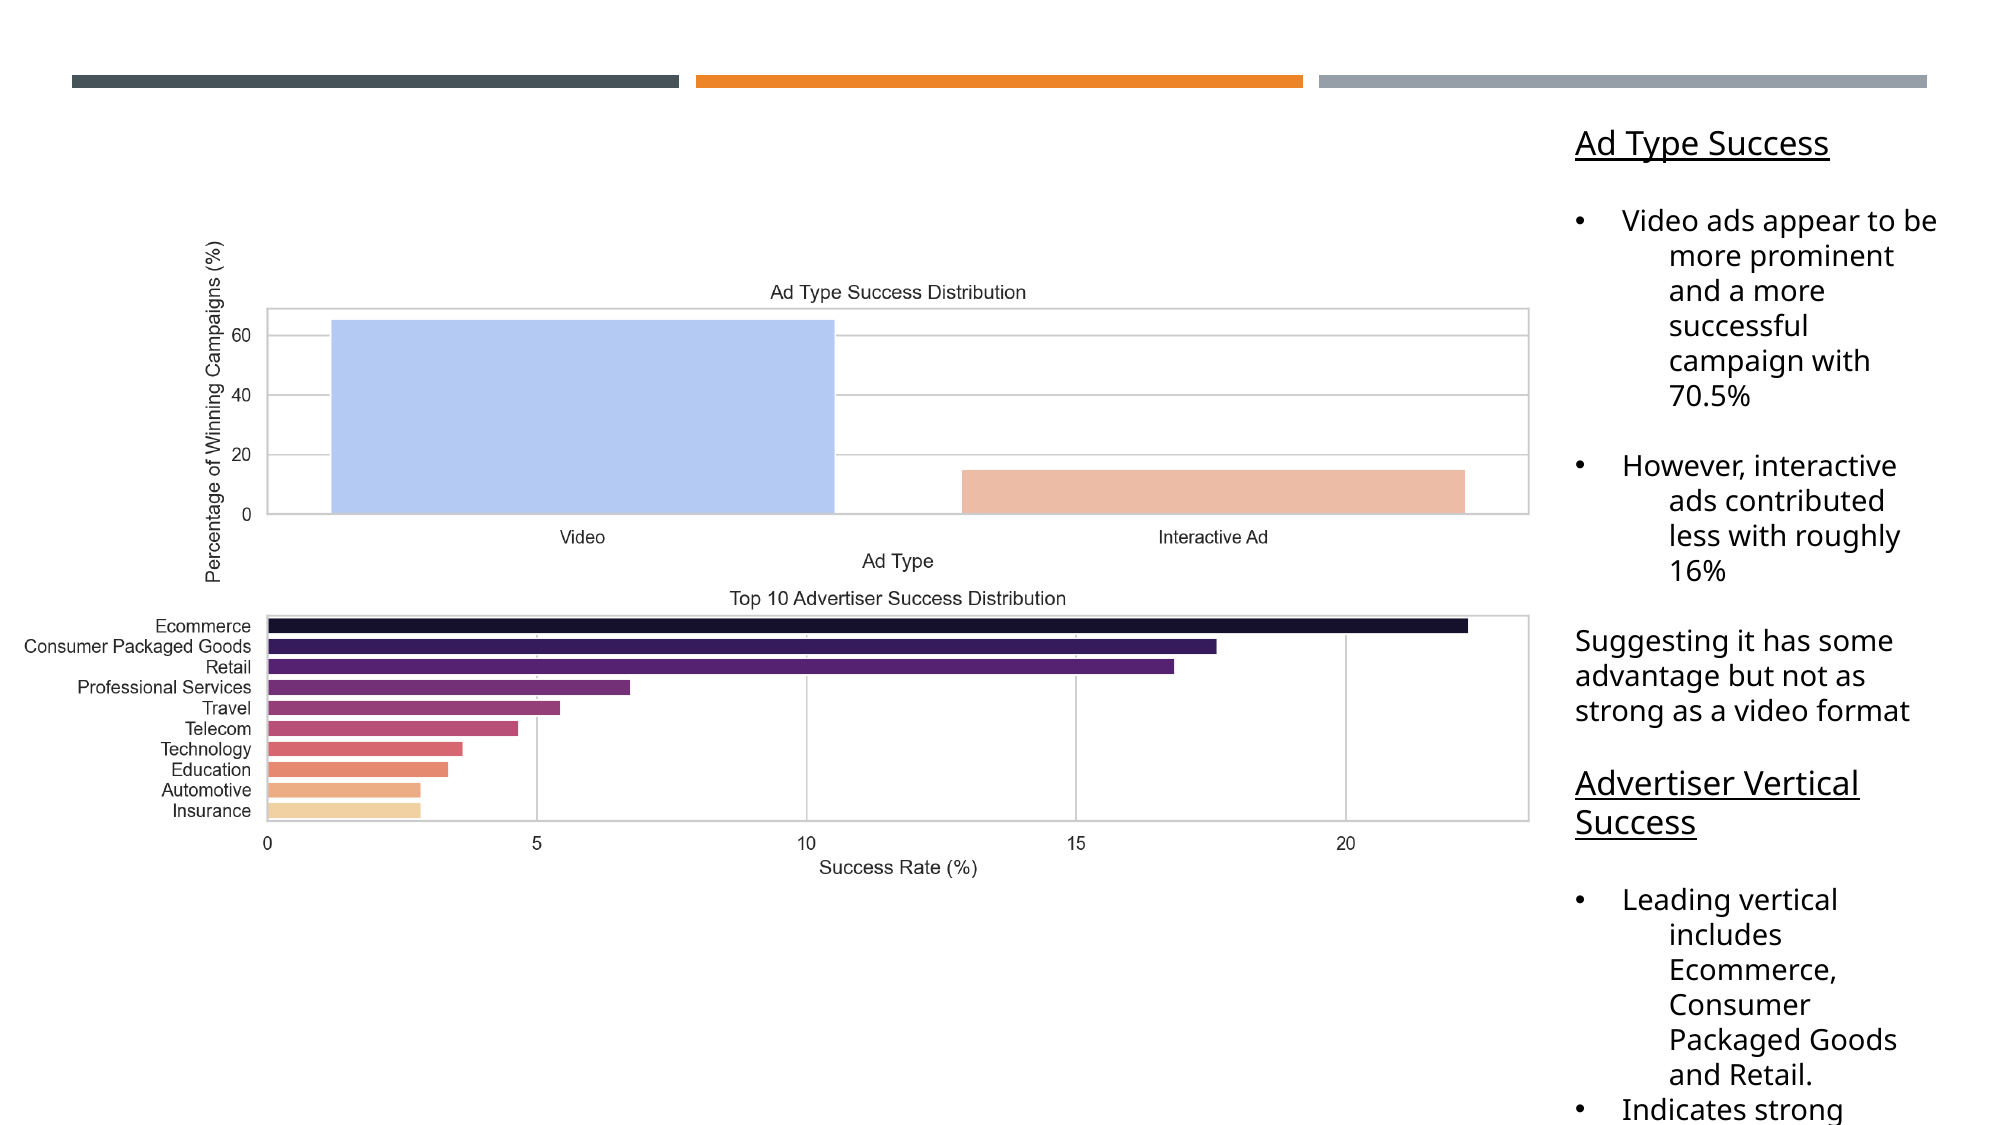

Ad Type Success
Video ads appear to be more prominent and a more successful campaign with 70.5%
However, interactive ads contributed less with roughly 16%
Suggesting it has some advantage but not as strong as a video format
Advertiser Vertical Success
Leading vertical includes Ecommerce, Consumer Packaged Goods and Retail.
Indicates strong performance in sectors focused on direct consumer engagement